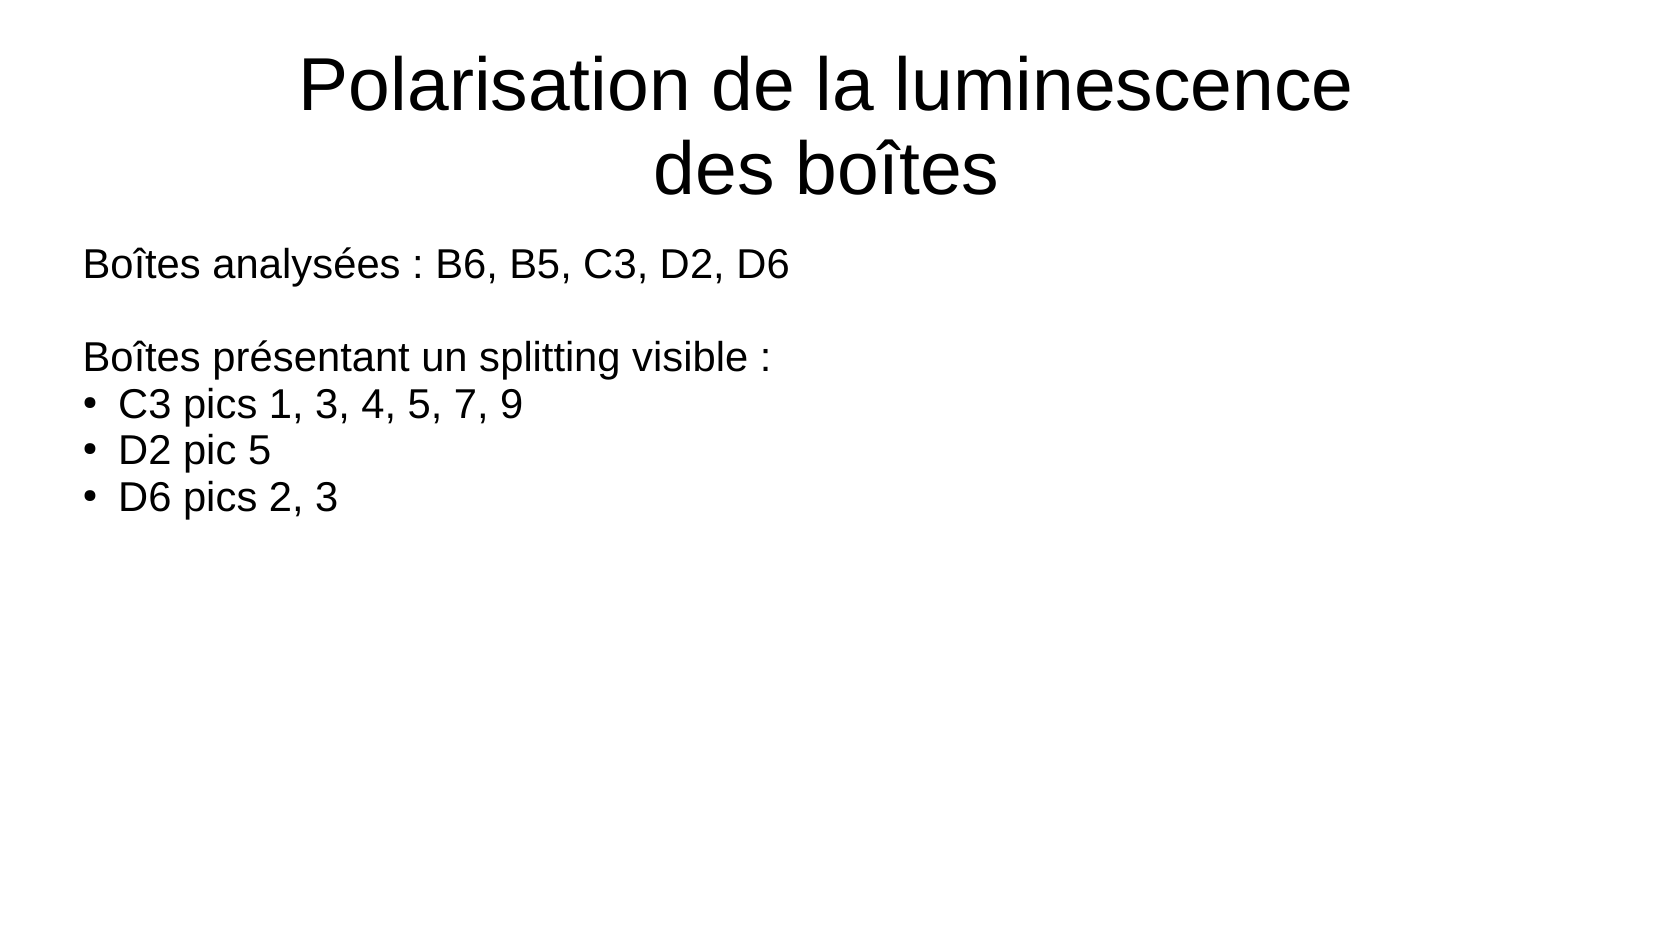

# Polarisation de la luminescence des boîtes
Boîtes analysées : B6, B5, C3, D2, D6
Boîtes présentant un splitting visible :
C3 pics 1, 3, 4, 5, 7, 9
D2 pic 5
D6 pics 2, 3